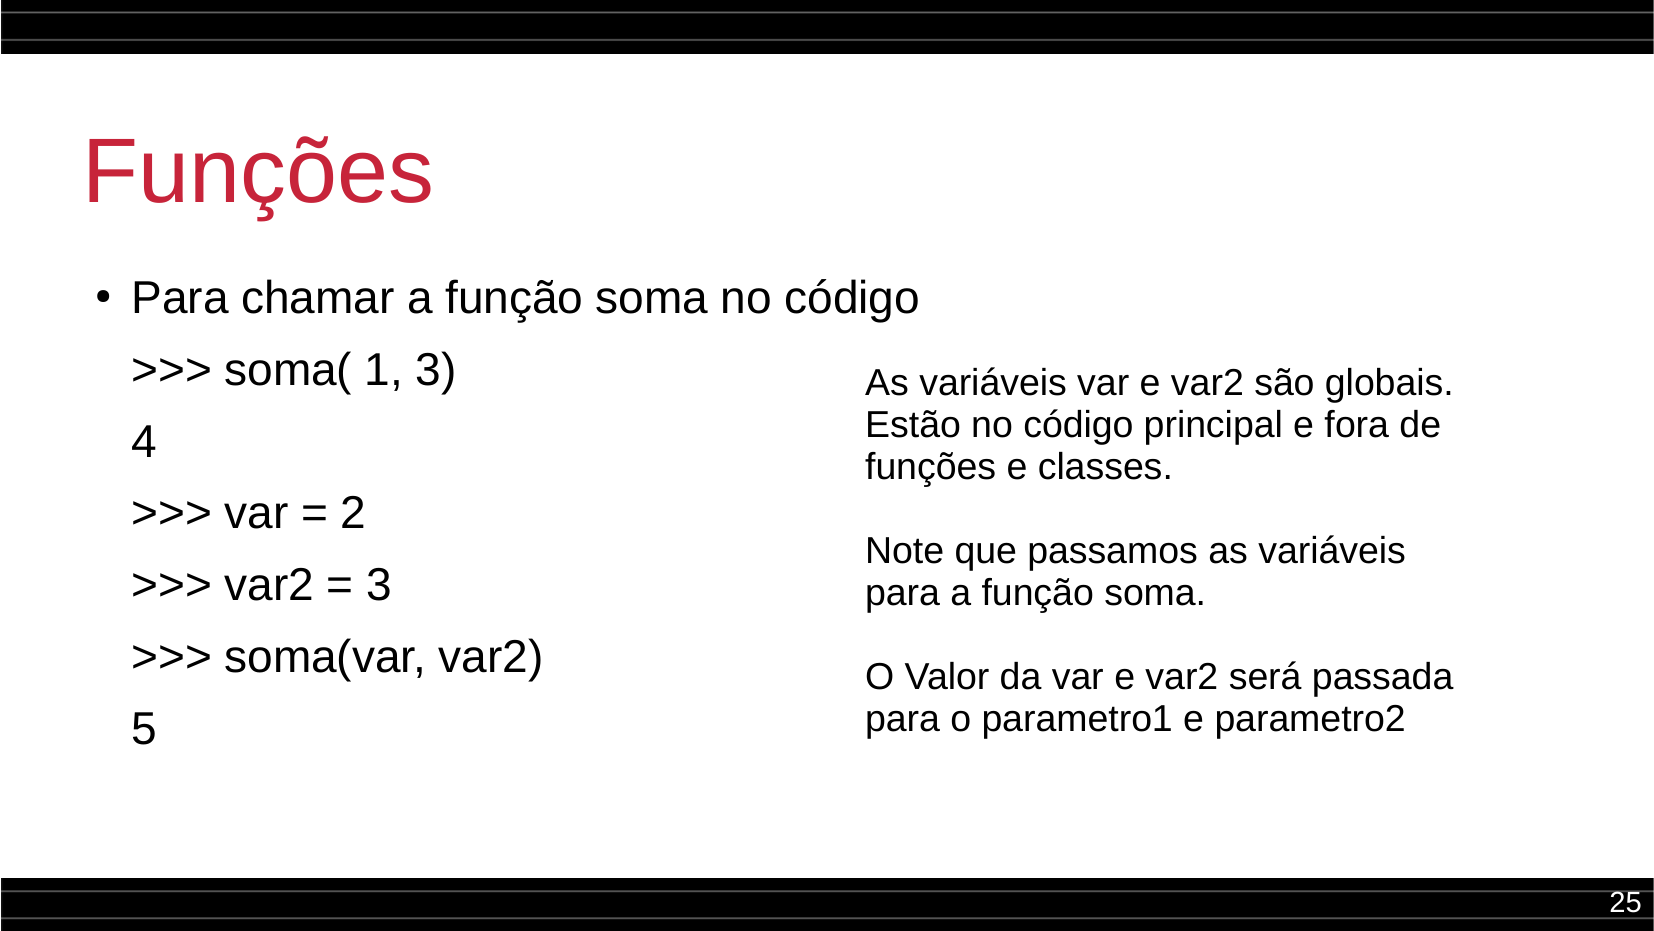

# Funções
Para chamar a função soma no código
>>> soma( 1, 3)
4
>>> var = 2
>>> var2 = 3
>>> soma(var, var2)
5
As variáveis var e var2 são globais. Estão no código principal e fora de funções e classes.
Note que passamos as variáveis para a função soma.
O Valor da var e var2 será passada para o parametro1 e parametro2